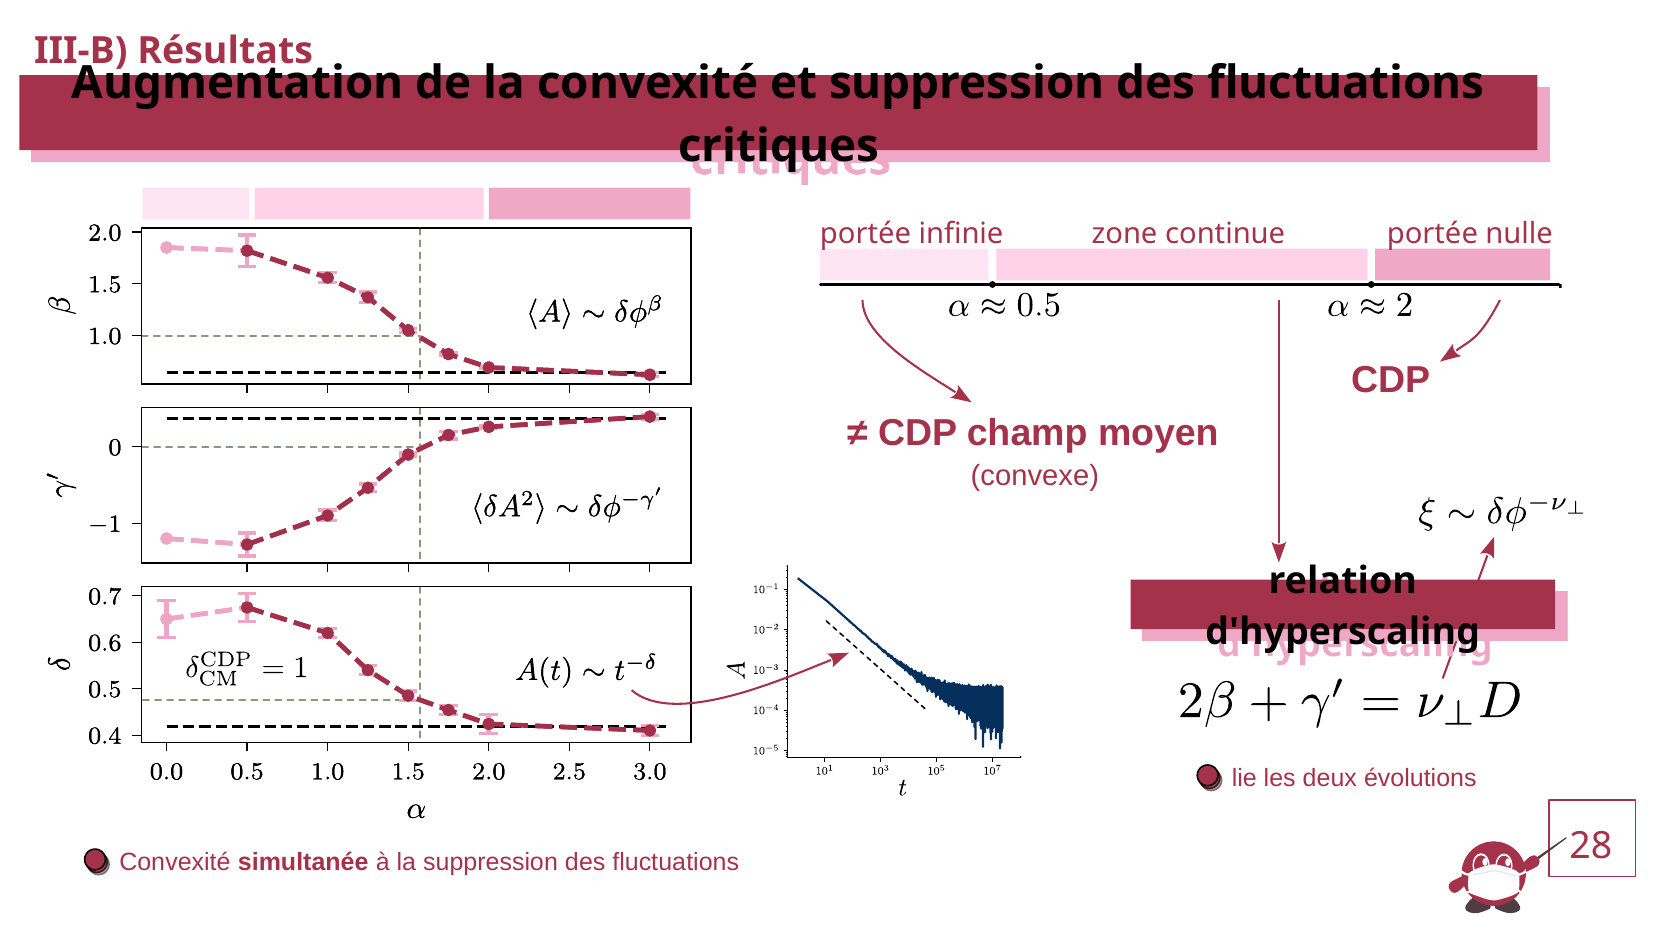

III-B) Résultats
Augmentation de la convexité et suppression des fluctuations critiques
portée infinie
portée nulle
zone continue
CDP
≠ CDP champ moyen
(convexe)
relation d'hyperscaling
lie les deux évolutions
Convexité simultanée à la suppression des fluctuations